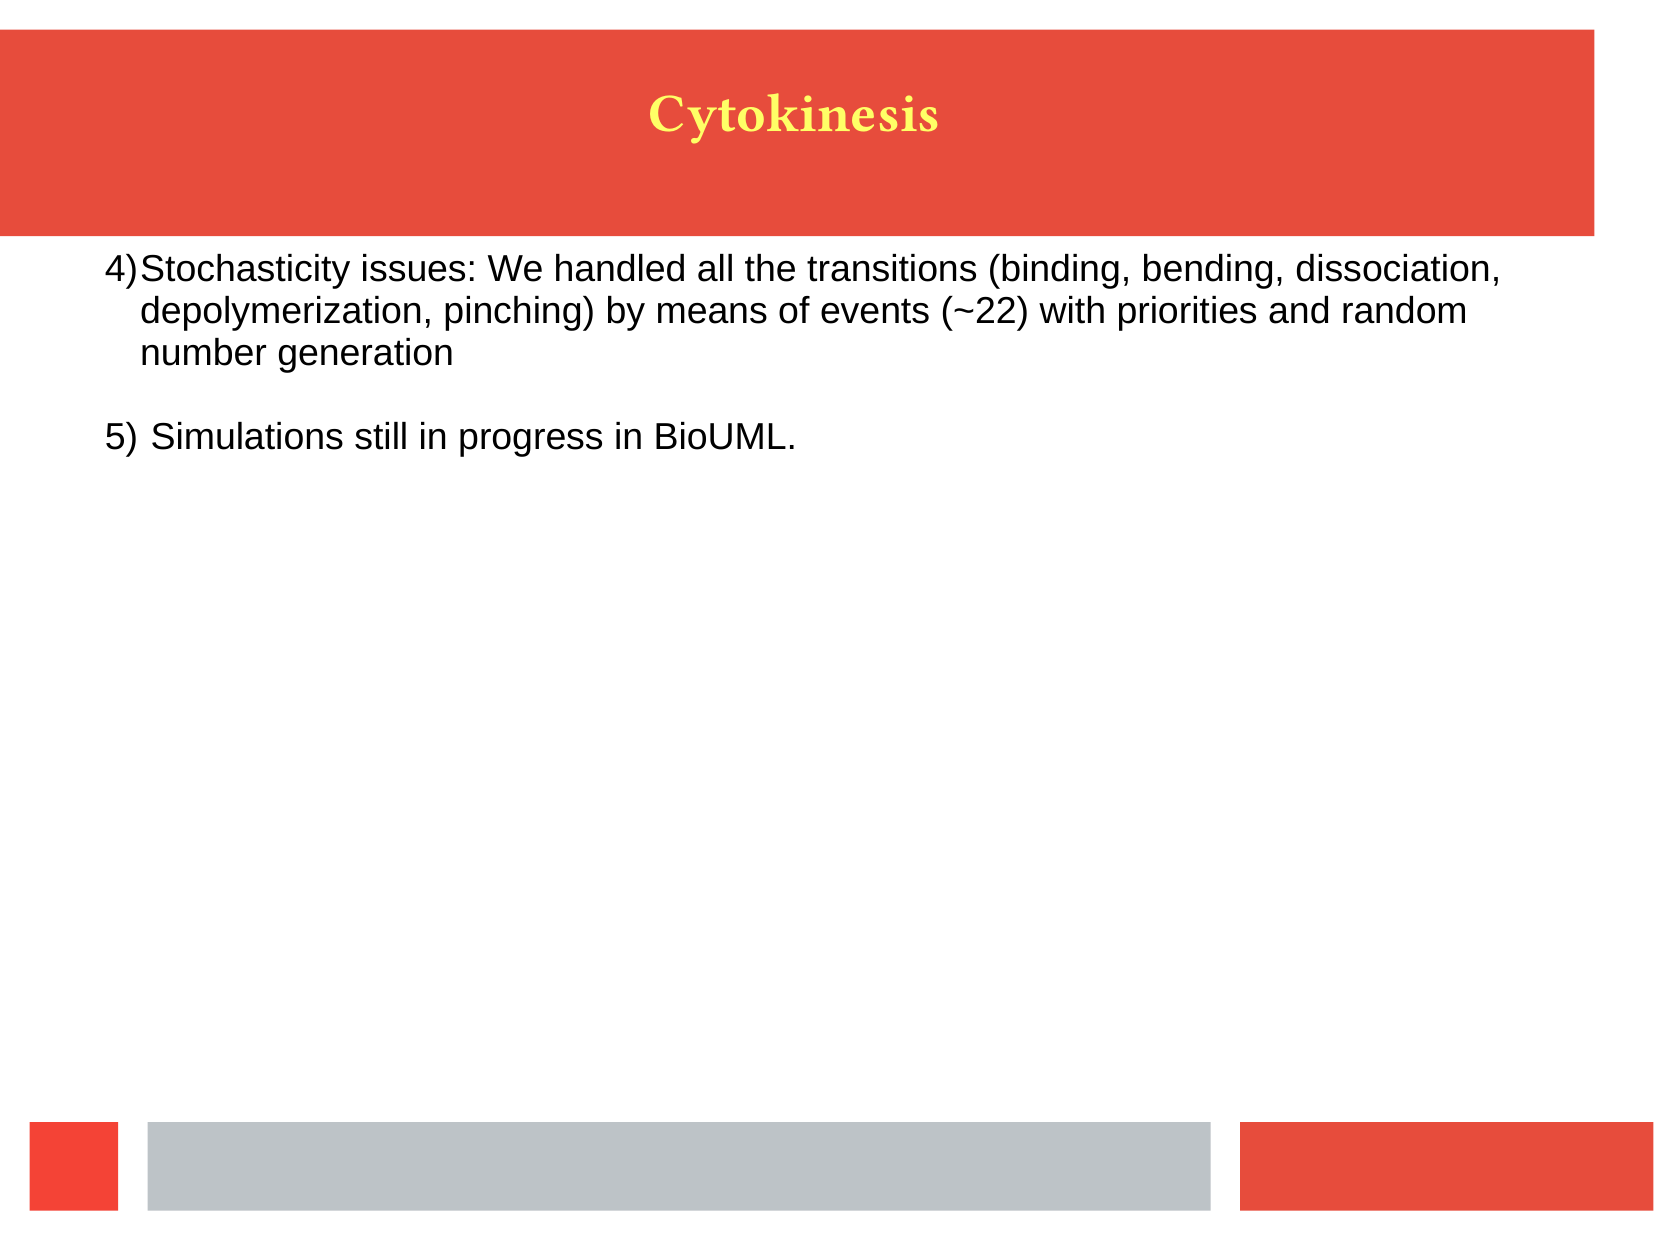

Cytokinesis
Stochasticity issues: We handled all the transitions (binding, bending, dissociation, depolymerization, pinching) by means of events (~22) with priorities and random number generation
 Simulations still in progress in BioUML.